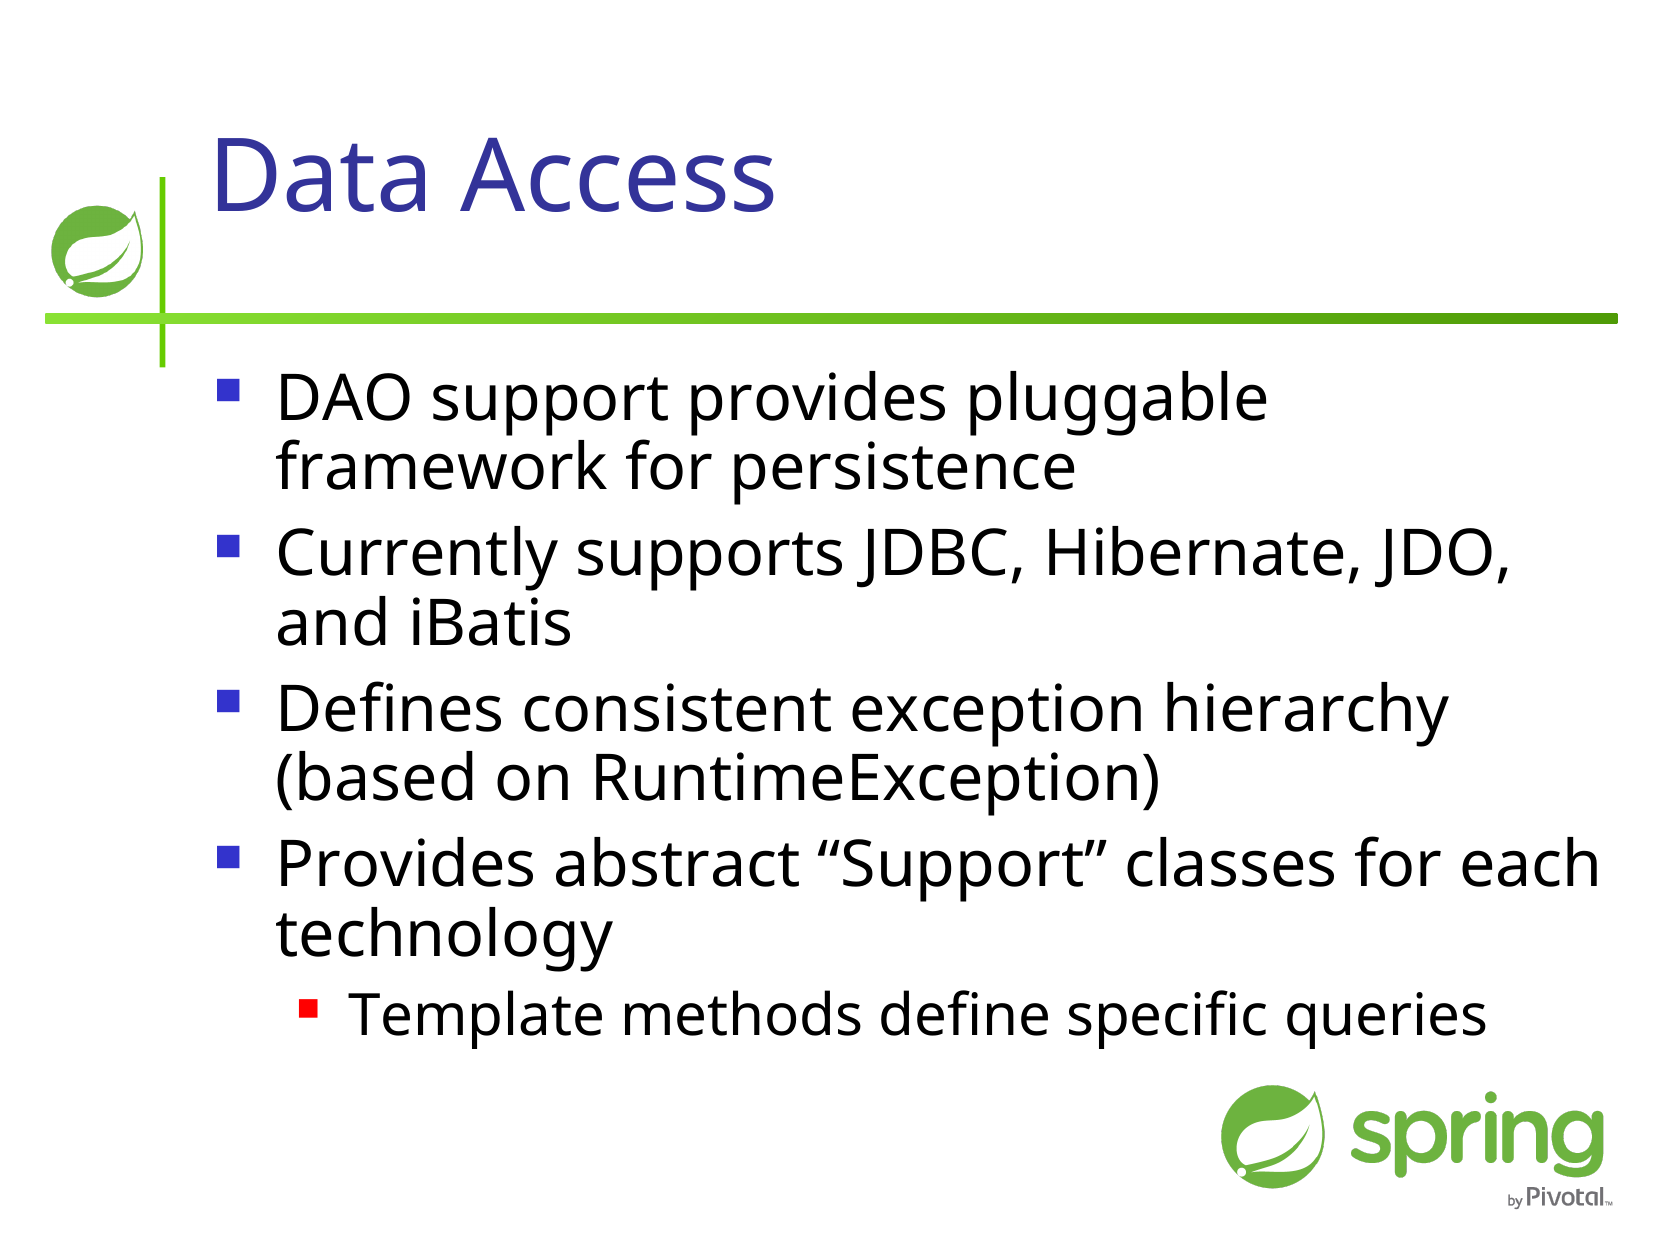

# Data Access
DAO support provides pluggable framework for persistence
Currently supports JDBC, Hibernate, JDO, and iBatis
Defines consistent exception hierarchy (based on RuntimeException)
Provides abstract “Support” classes for each technology
Template methods define specific queries